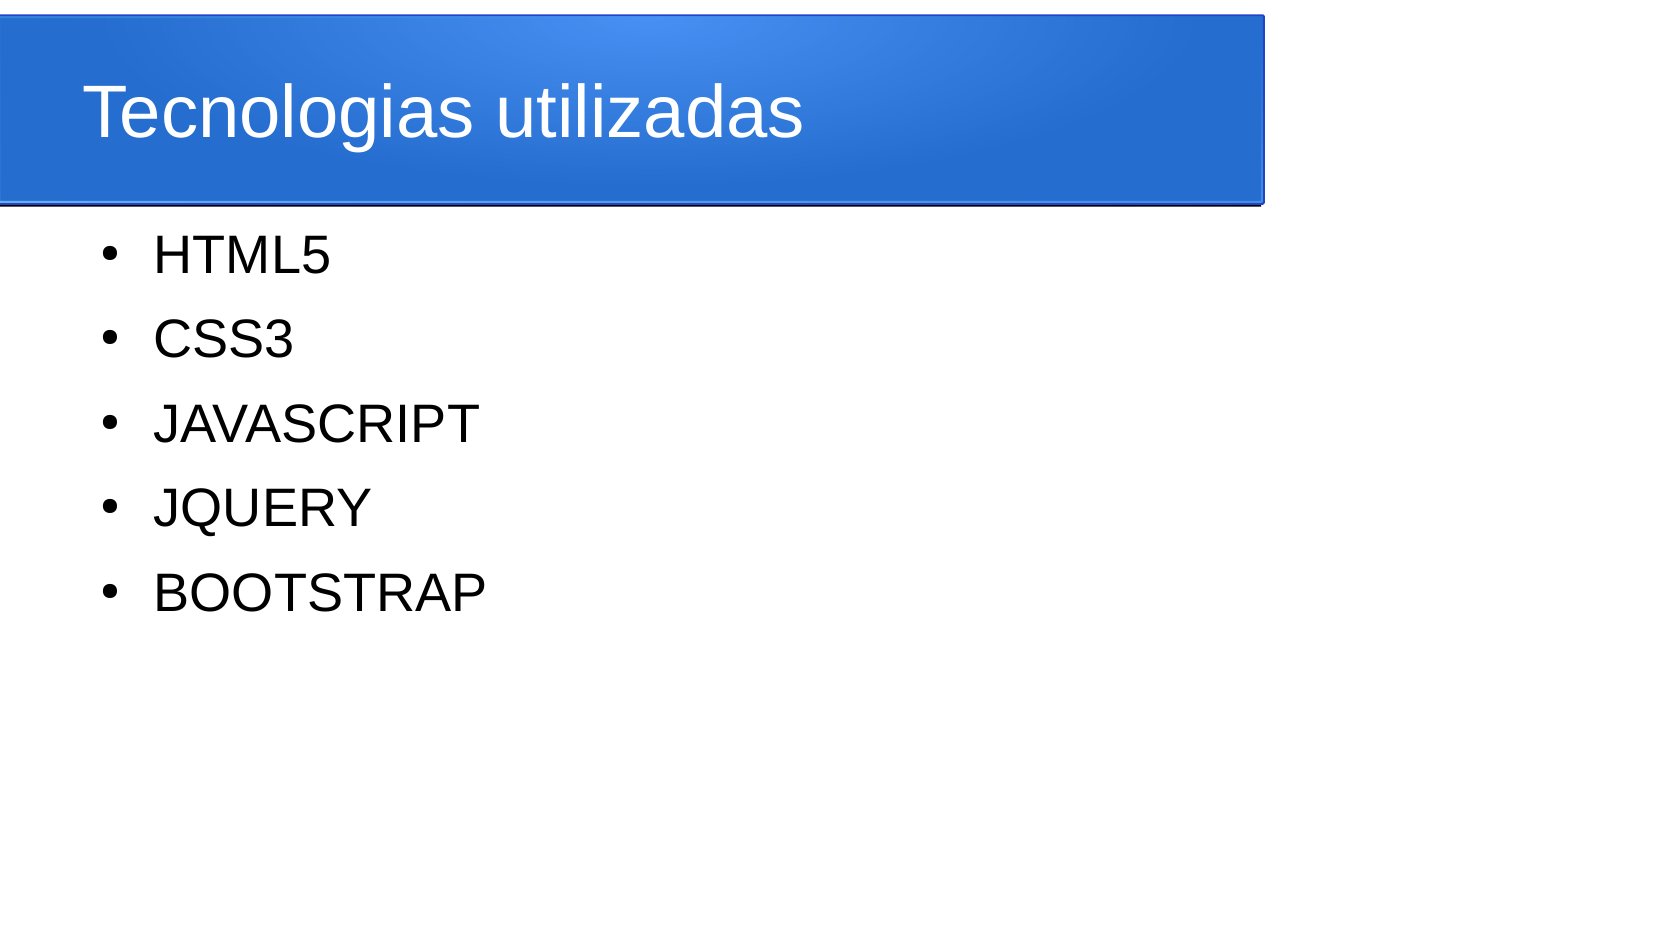

# Tecnologias utilizadas
HTML5
CSS3
JAVASCRIPT
JQUERY
BOOTSTRAP